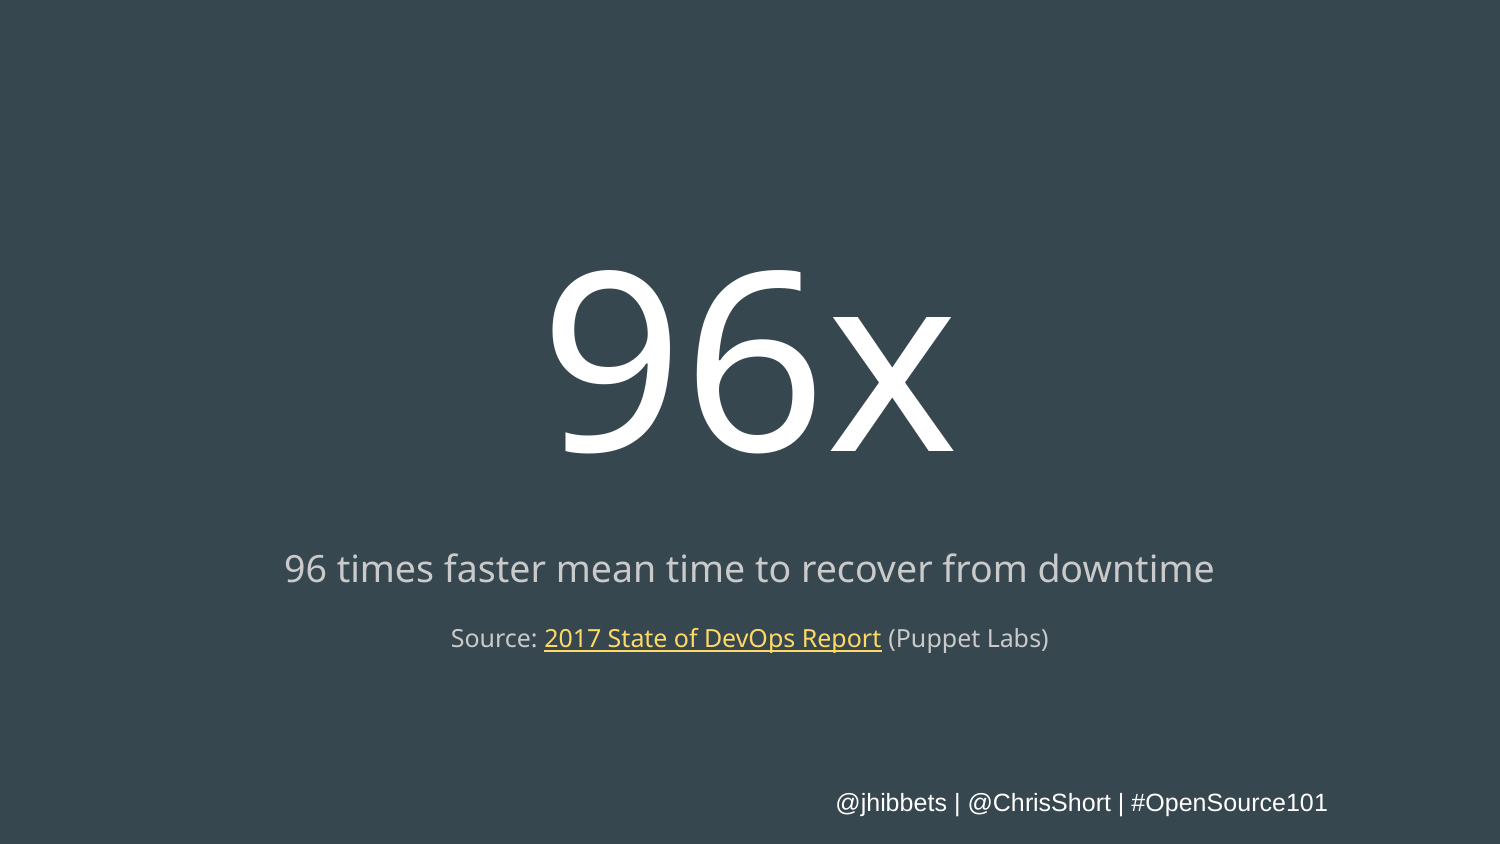

# 96x
96 times faster mean time to recover from downtime
Source: 2017 State of DevOps Report (Puppet Labs)